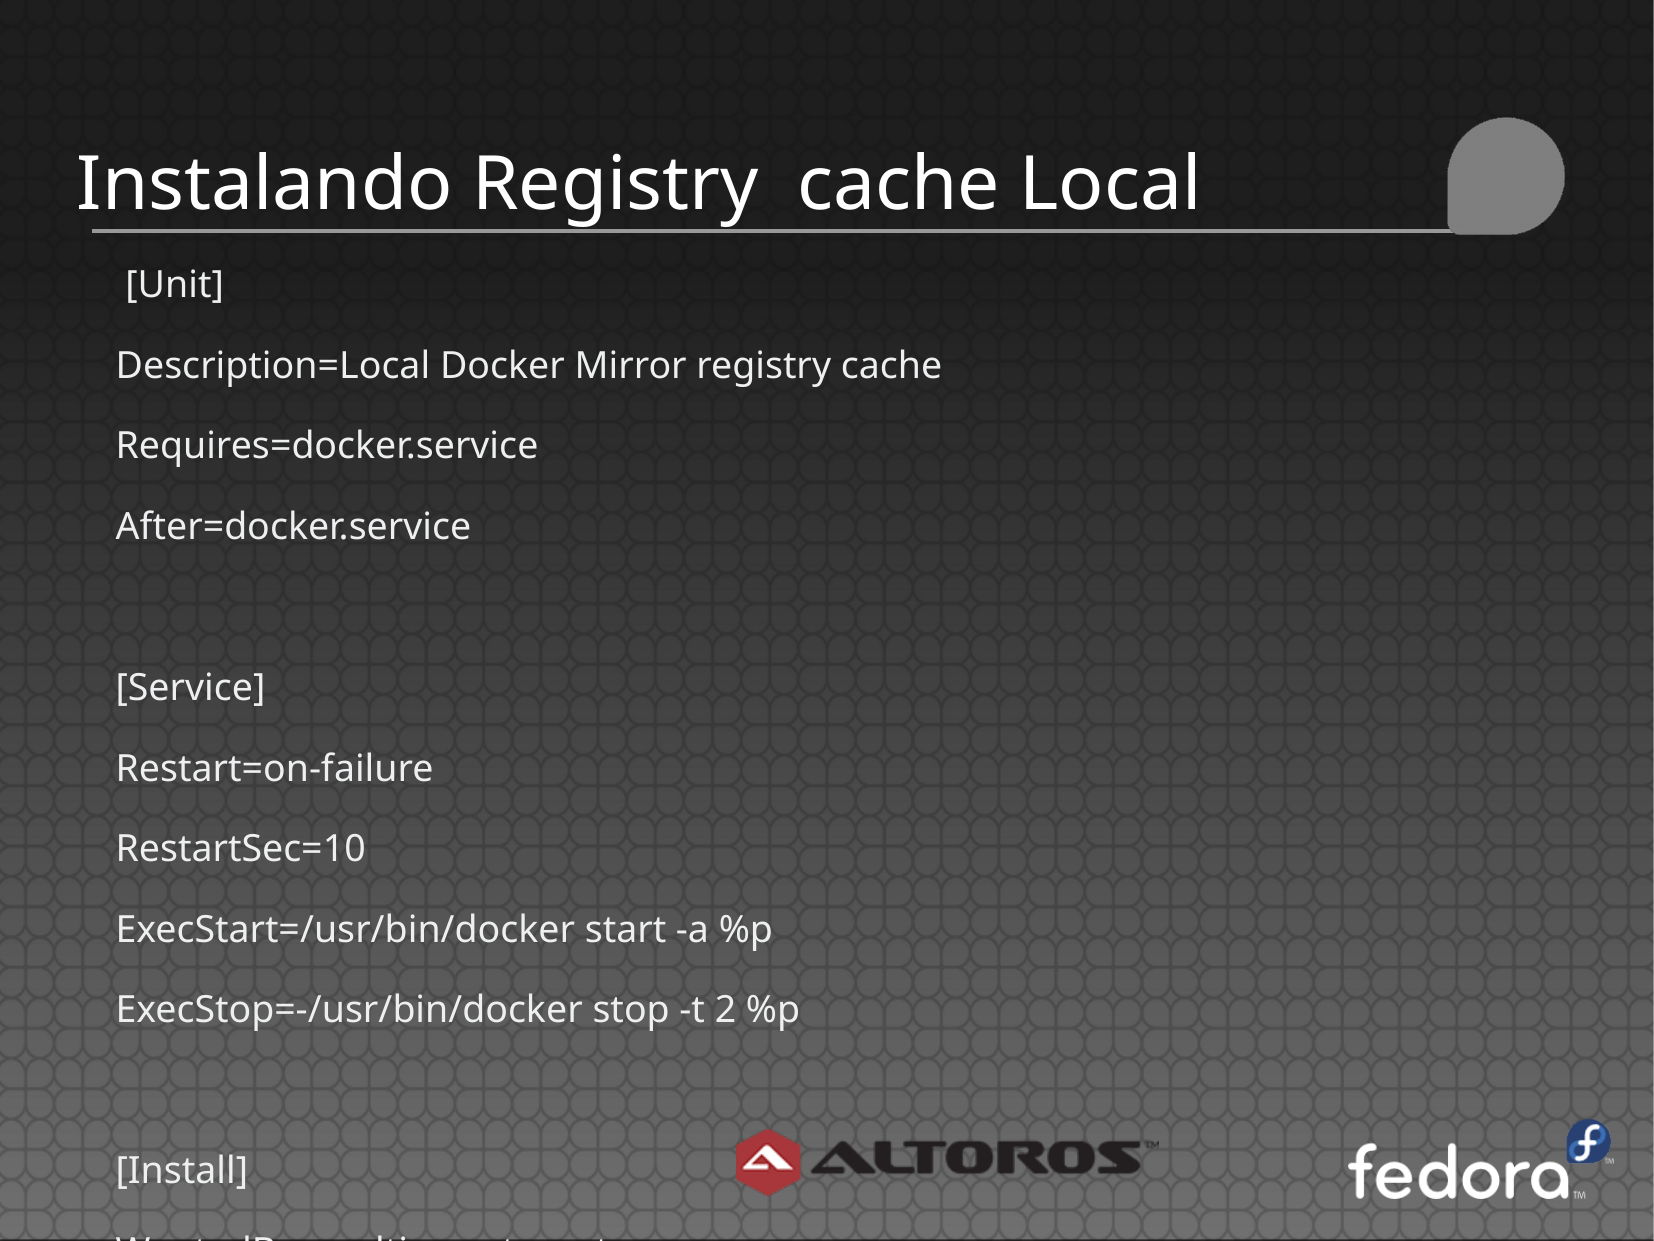

[Unit]
Description=Local Docker Mirror registry cache
Requires=docker.service
After=docker.service
[Service]
Restart=on-failure
RestartSec=10
ExecStart=/usr/bin/docker start -a %p
ExecStop=-/usr/bin/docker stop -t 2 %p
[Install]
WantedBy=multi-user.target
# Instalando Registry cache Local